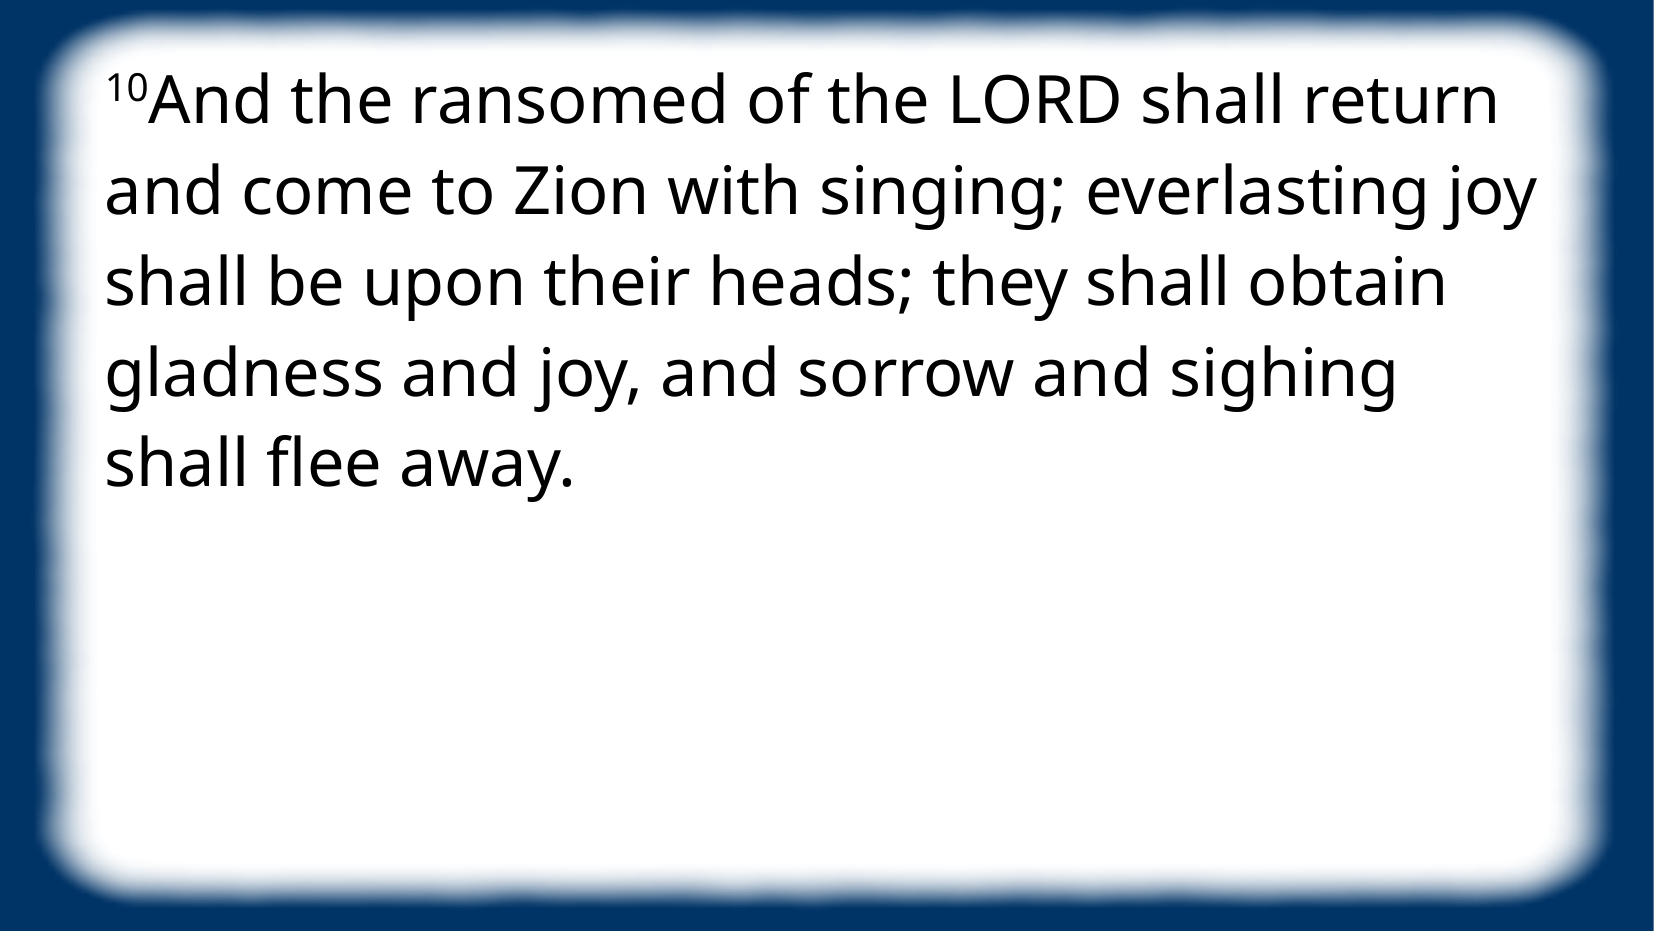

10And the ransomed of the LORD shall return
and come to Zion with singing; everlasting joy shall be upon their heads; they shall obtain gladness and joy, and sorrow and sighing shall flee away.